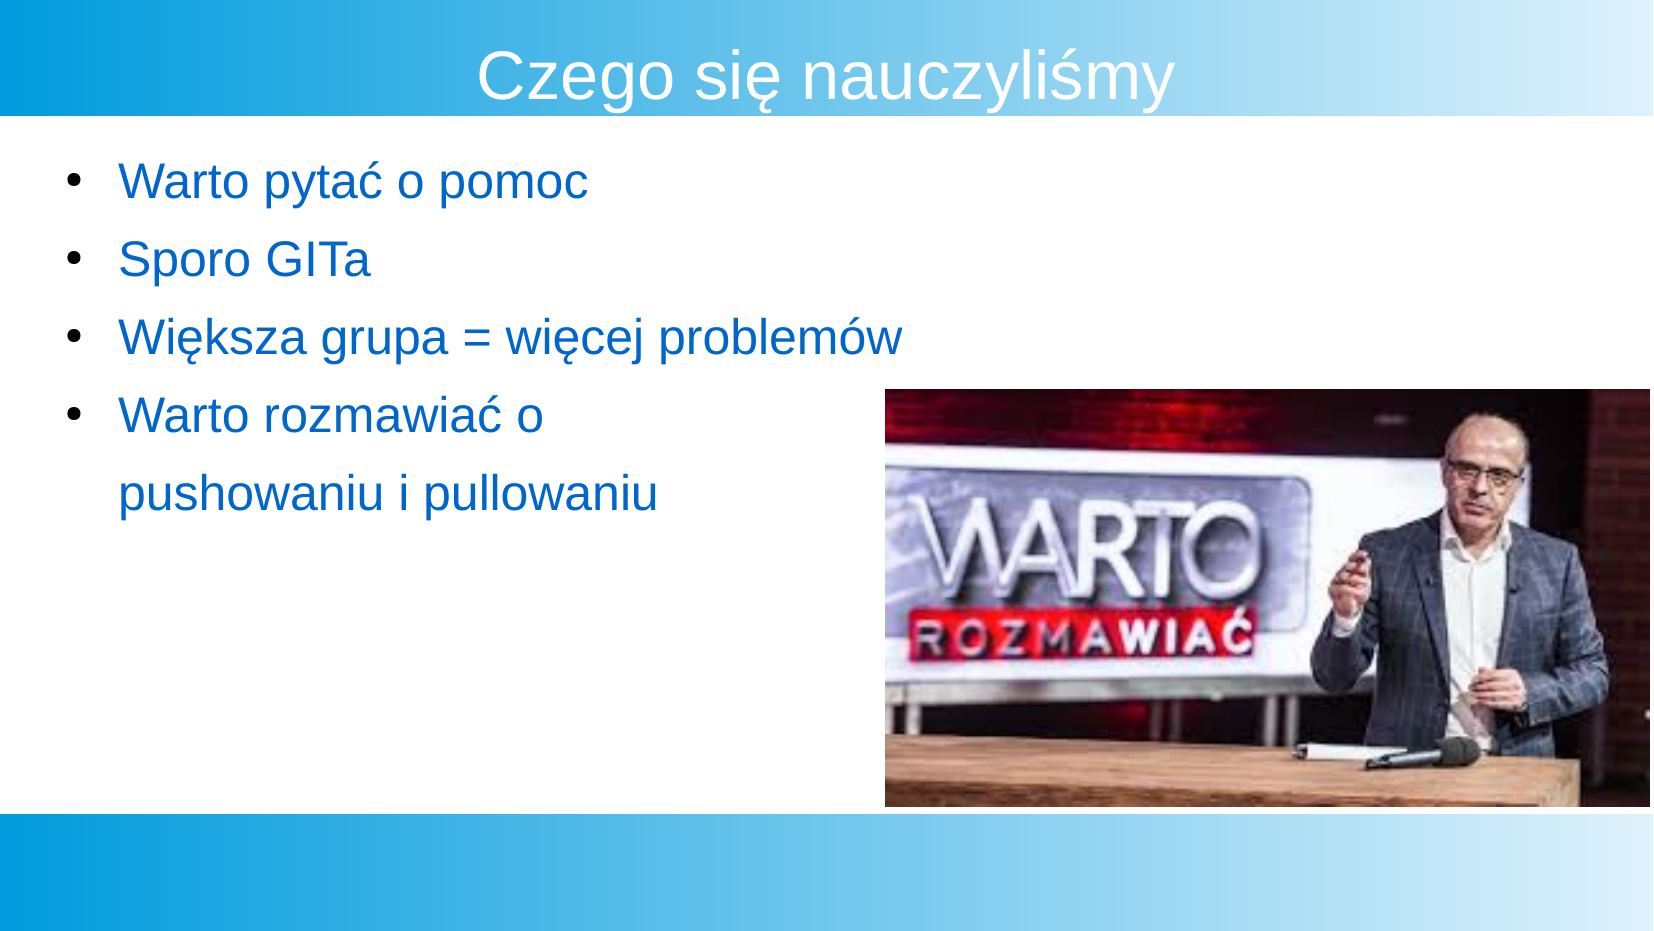

# Czego się nauczyliśmy
Warto pytać o pomoc
Sporo GITa
Większa grupa = więcej problemów
Warto rozmawiać o
pushowaniu i pullowaniu